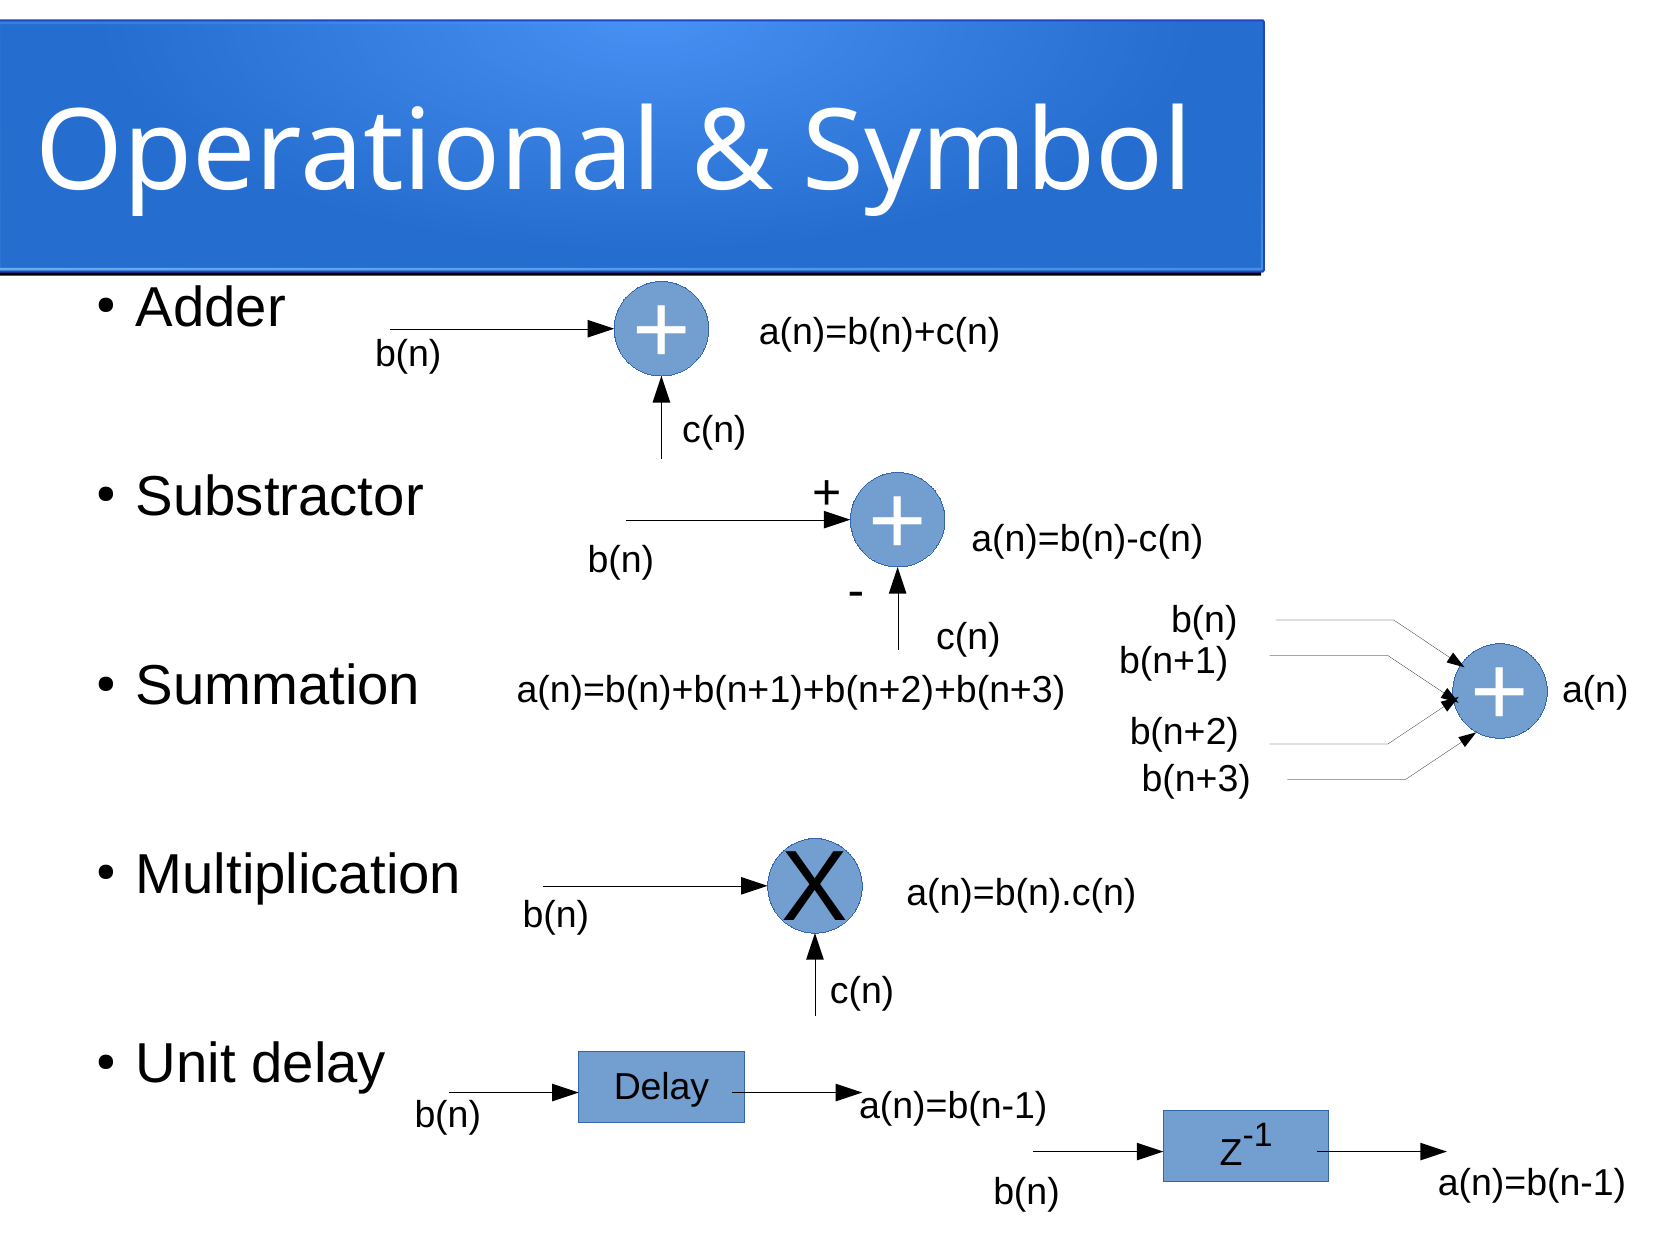

# Operational & Symbol
Adder
Substractor
Summation
Multiplication
Unit delay
+
a(n)=b(n)+c(n)
b(n)
c(n)
+
+
a(n)=b(n)-c(n)
b(n)
-
b(n)
c(n)
b(n+1)
+
a(n)=b(n)+b(n+1)+b(n+2)+b(n+3)
a(n)
b(n+2)
b(n+3)
X
a(n)=b(n).c(n)
b(n)
c(n)
Delay
a(n)=b(n-1)
b(n)
Z-1
a(n)=b(n-1)
b(n)